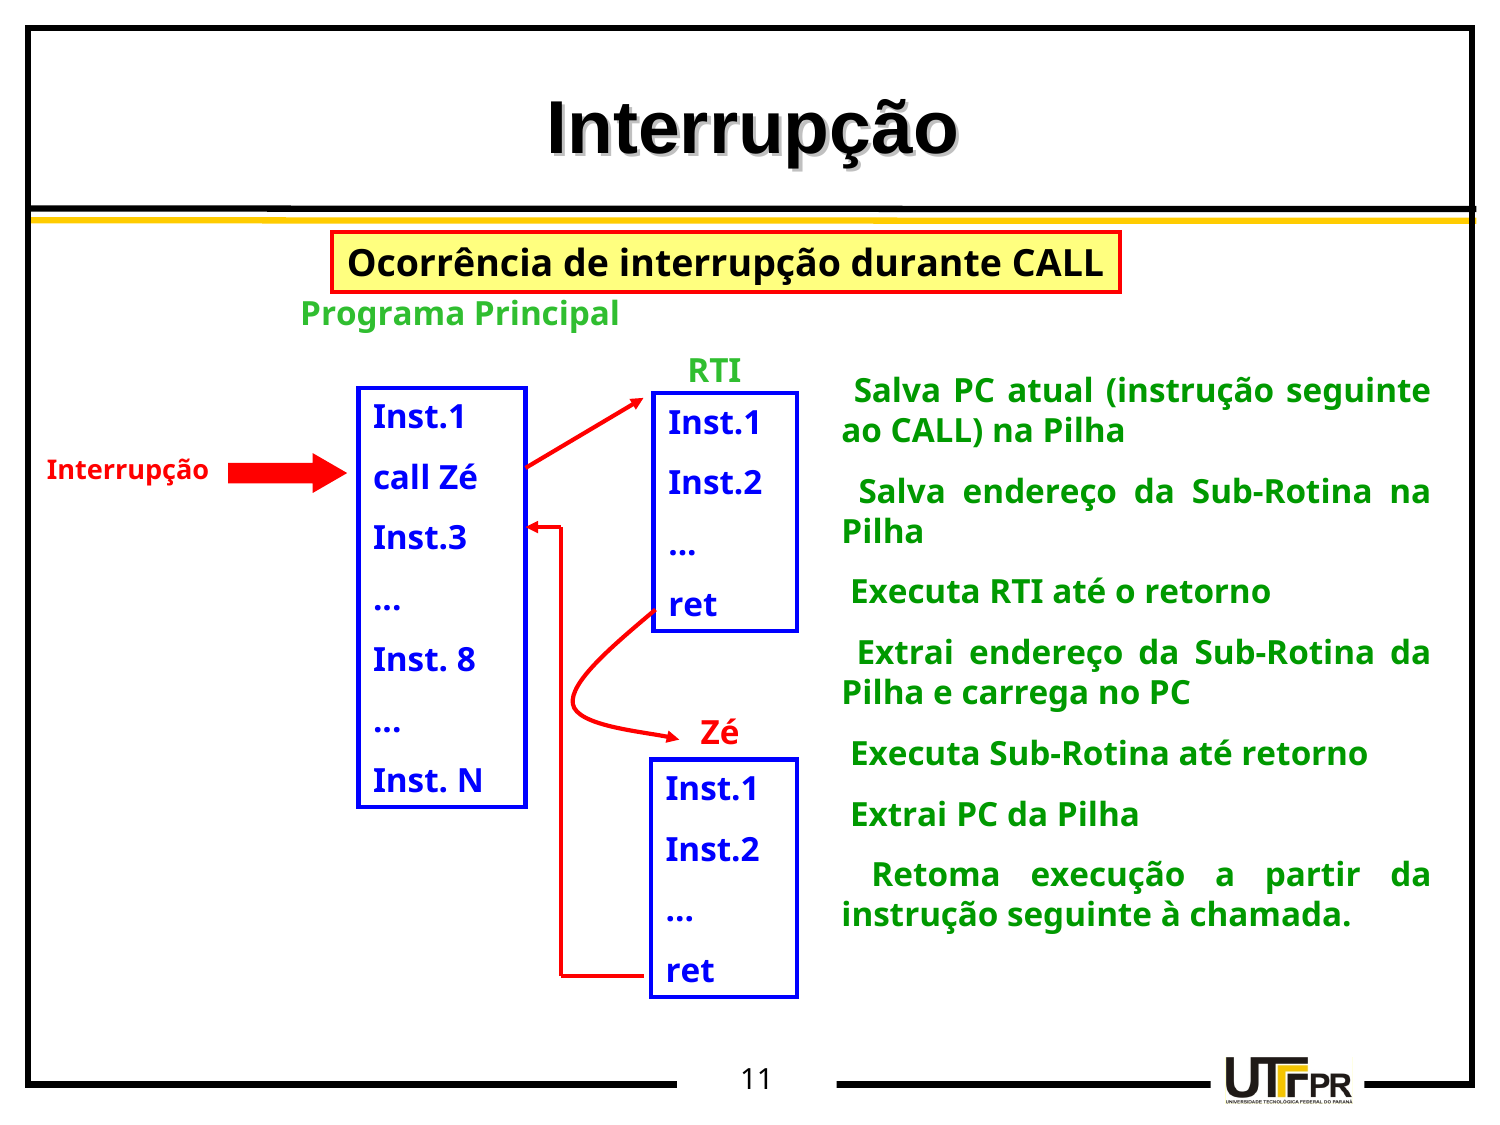

# Interrupção
Ocorrência de interrupção durante CALL
Programa Principal
RTI
 Salva PC atual (instrução seguinte ao CALL) na Pilha
 Salva endereço da Sub-Rotina na Pilha
 Executa RTI até o retorno
 Extrai endereço da Sub-Rotina da Pilha e carrega no PC
 Executa Sub-Rotina até retorno
 Extrai PC da Pilha
 Retoma execução a partir da instrução seguinte à chamada.
Inst.1
call Zé
Inst.3
...
Inst. 8
...
Inst. N
Inst.1
Inst.2
...
ret
Interrupção
Zé
Inst.1
Inst.2
...
ret